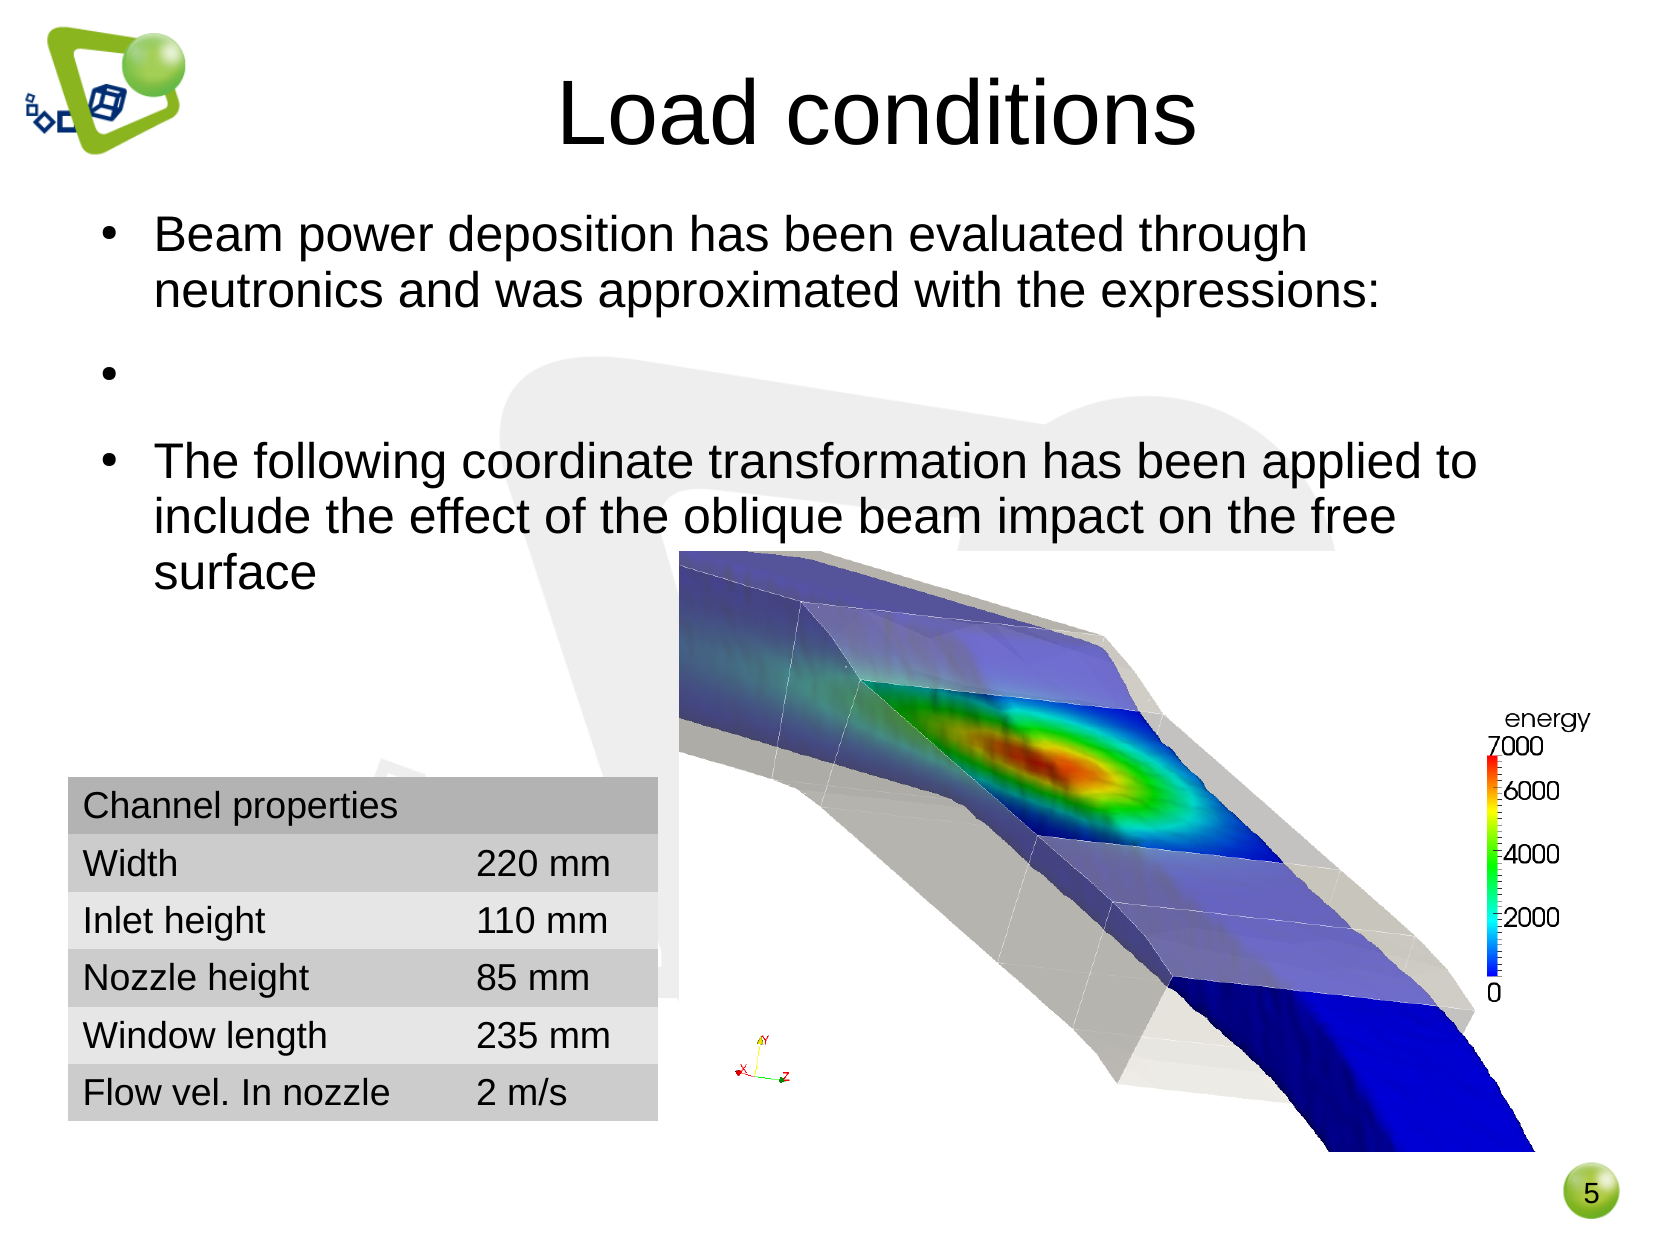

# Load conditions
Beam power deposition has been evaluated through neutronics and was approximated with the expressions:
The following coordinate transformation has been applied to include the effect of the oblique beam impact on the free surface
| Channel properties | |
| --- | --- |
| Width | 220 mm |
| Inlet height | 110 mm |
| Nozzle height | 85 mm |
| Window length | 235 mm |
| Flow vel. In nozzle | 2 m/s |